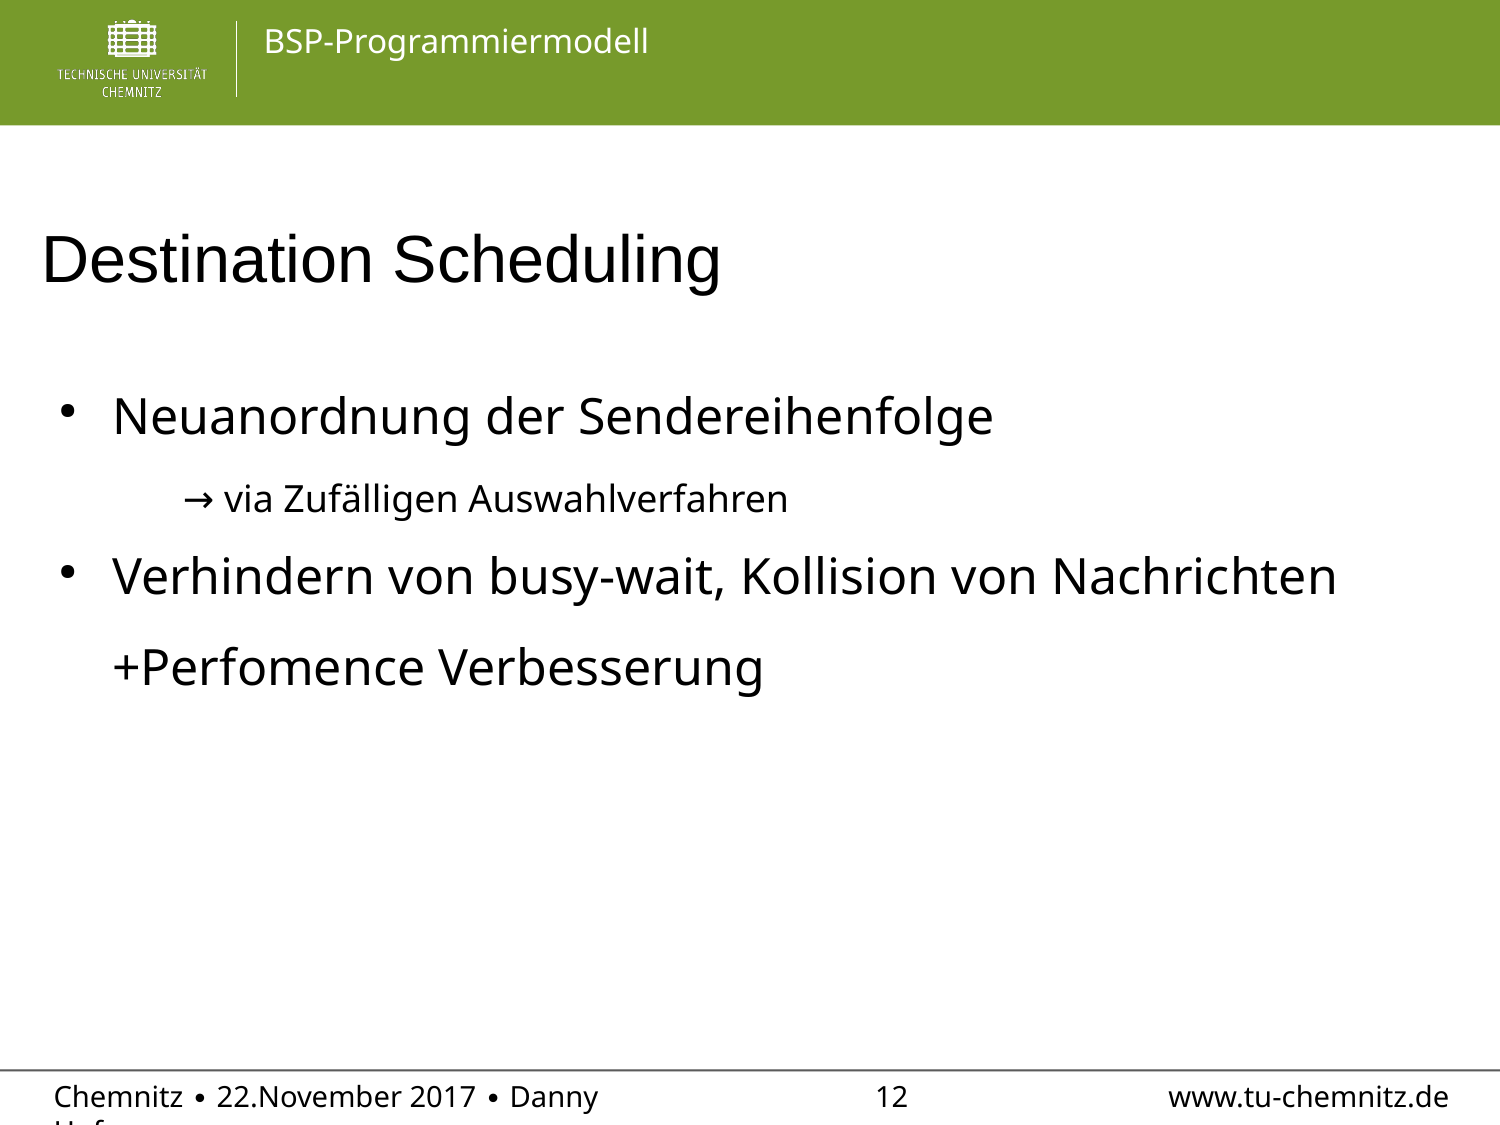

# Destination Scheduling
Neuanordnung der Sendereihenfolge
→ via Zufälligen Auswahlverfahren
Verhindern von busy-wait, Kollision von Nachrichten
+Perfomence Verbesserung